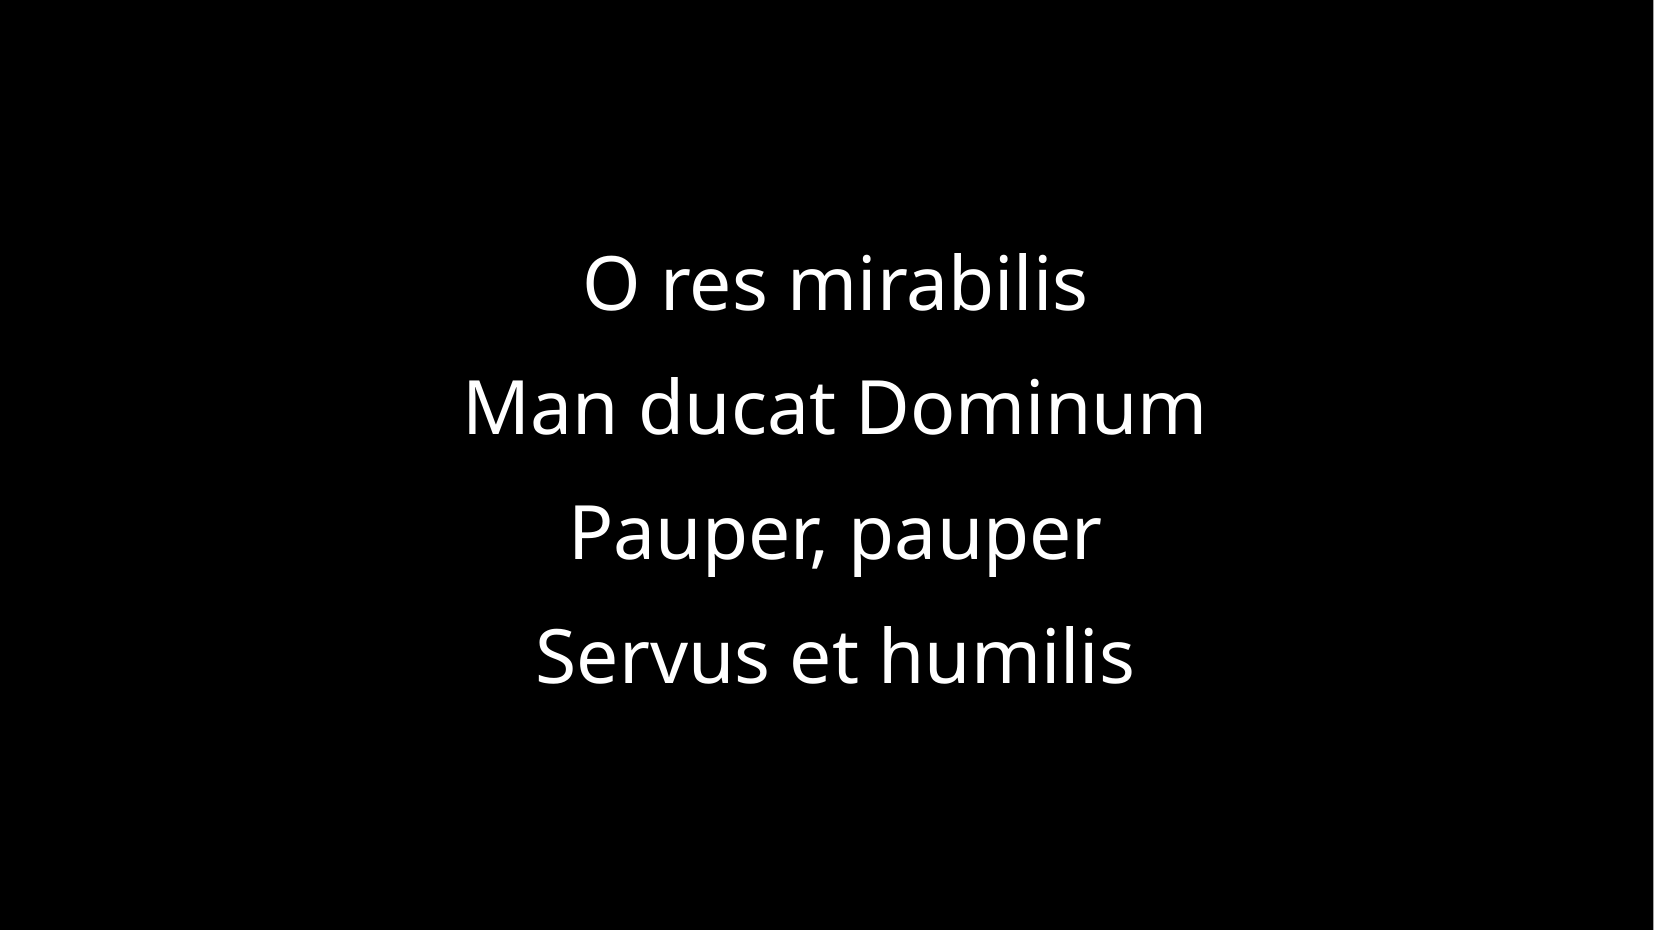

#
O res mirabilis
Man ducat Dominum
Pauper, pauper
Servus et humilis